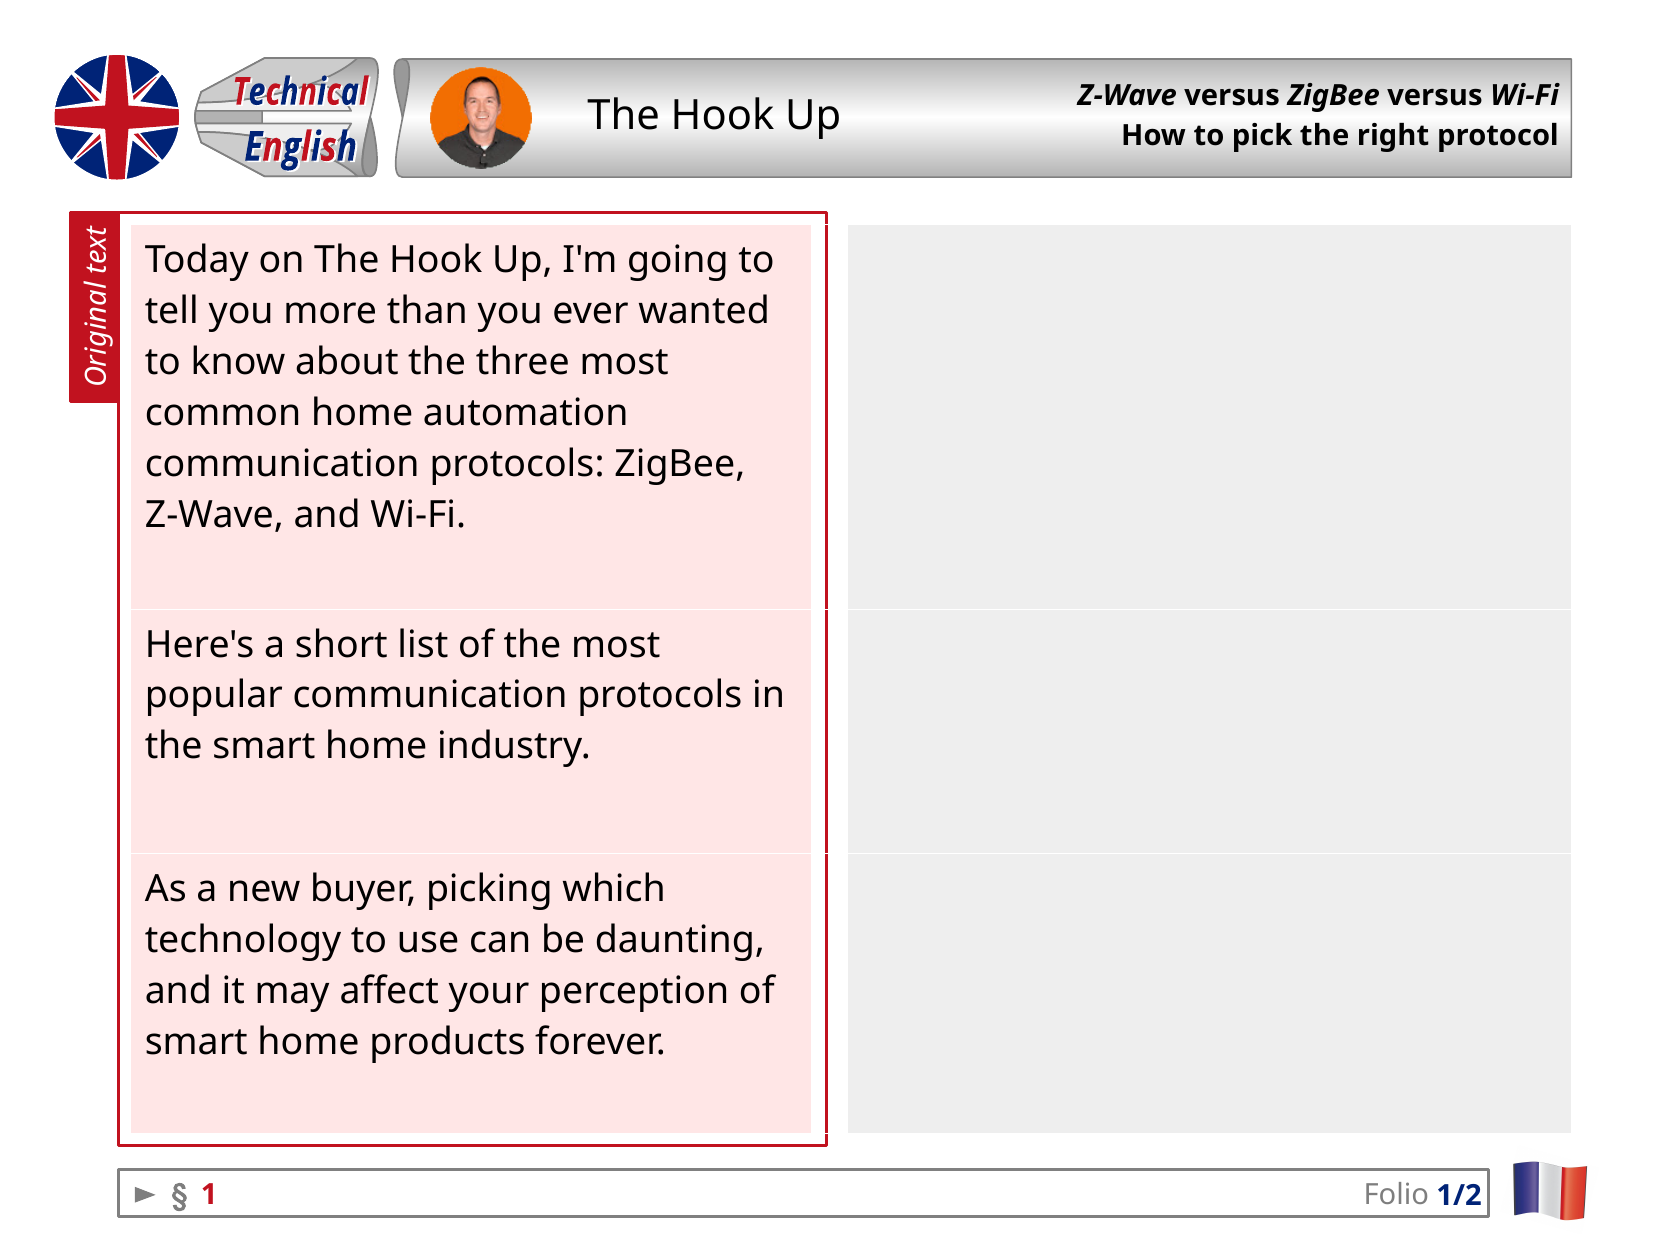

#
| Today on The Hook Up, I'm going to tell you more than you ever wanted to know about the three most common home automation communication protocols: ZigBee, Z‑Wave, and Wi-Fi. | | |
| --- | --- | --- |
| Here's a short list of the most popular communication protocols in the smart home industry. | | |
| As a new buyer, picking which technology to use can be daunting, and it may affect your perception of smart home products forever. | | |
1
1/2